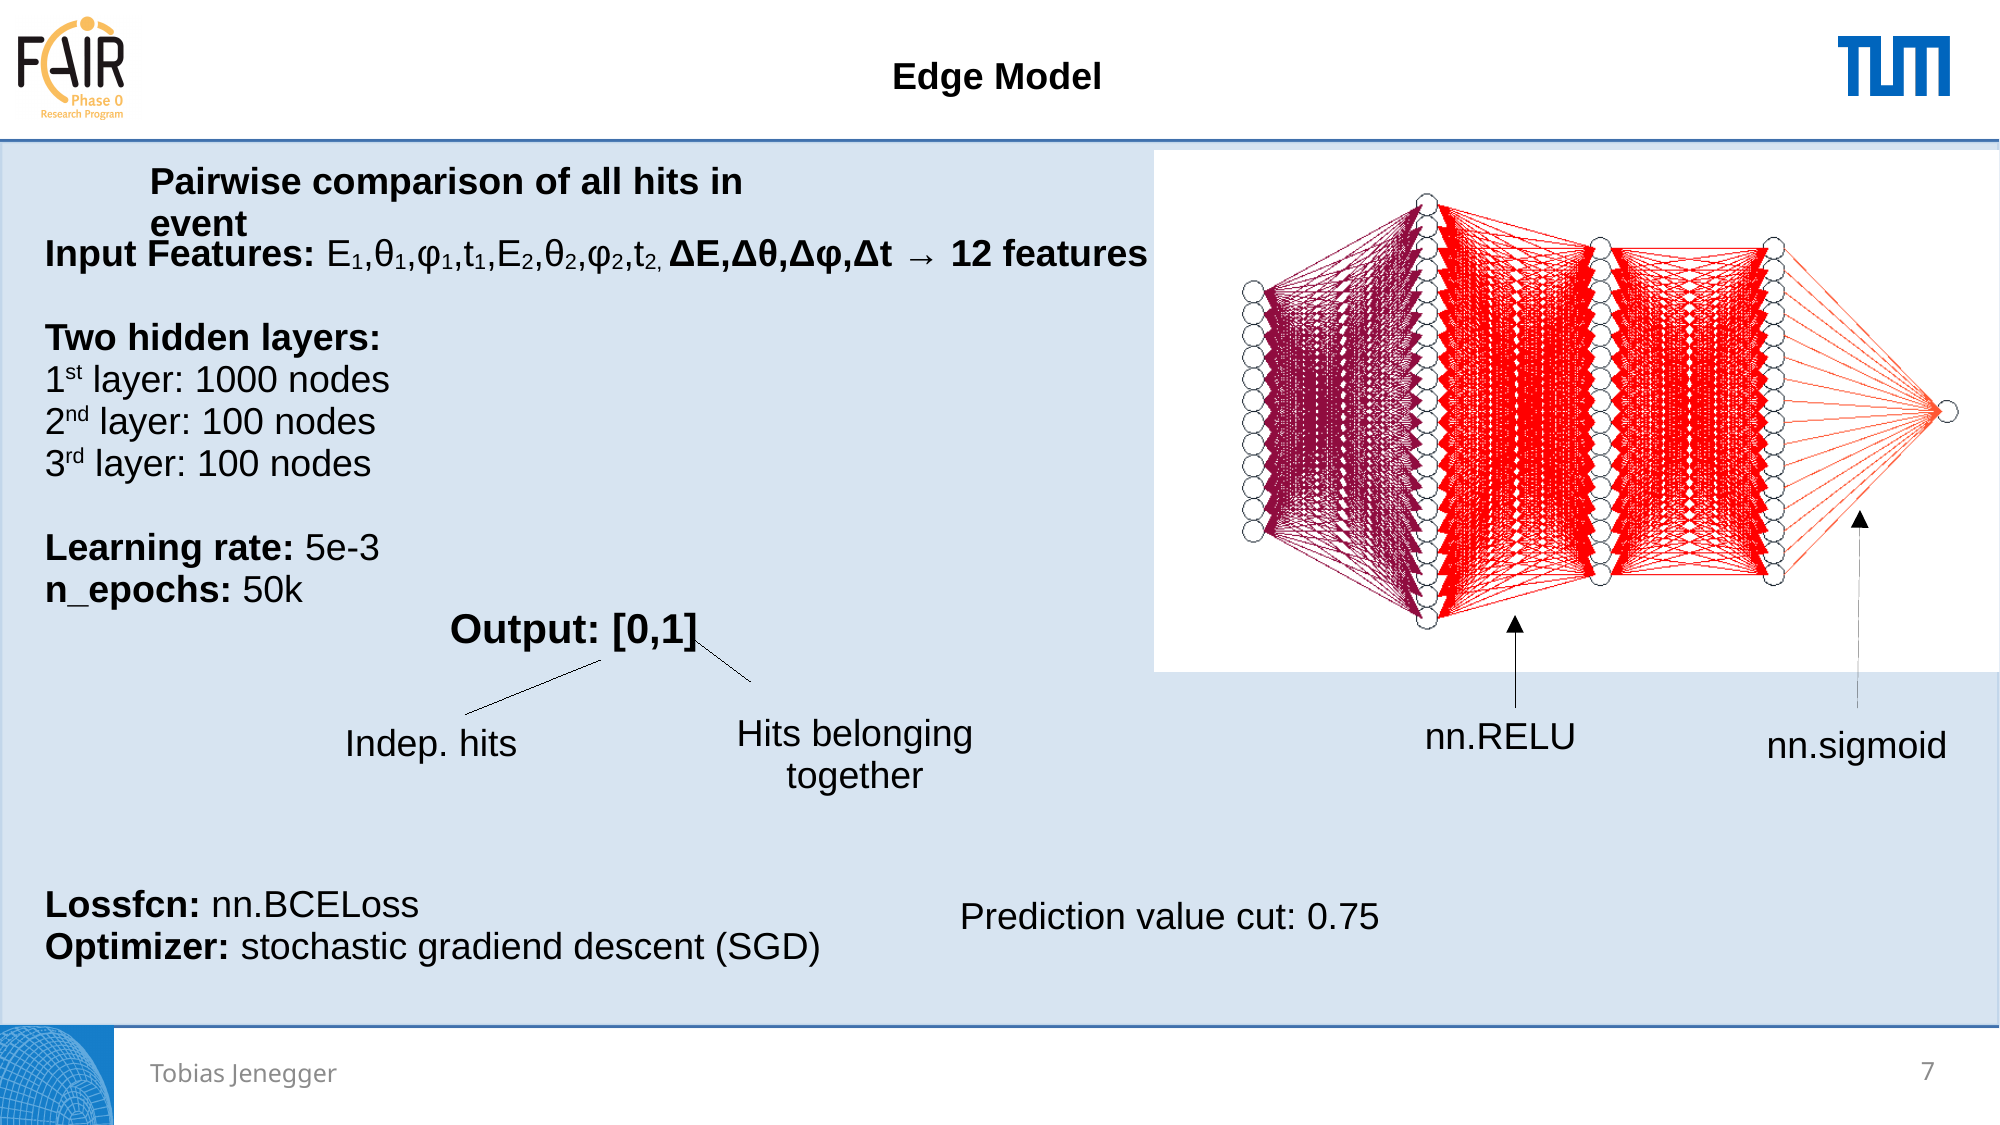

Edge Model
Pairwise comparison of all hits in event
Input Features: E1,θ1,φ1,t1,E2,θ2,φ2,t2, ΔE,Δθ,Δφ,Δt → 12 features
Two hidden layers:
1st layer: 1000 nodes
2nd layer: 100 nodes
3rd layer: 100 nodes
Learning rate: 5e-3
n_epochs: 50k
Output: [0,1]
Hits belonging together
nn.RELU
Indep. hits
nn.sigmoid
Lossfcn: nn.BCELoss
Optimizer: stochastic gradiend descent (SGD)
Prediction value cut: 0.75
7